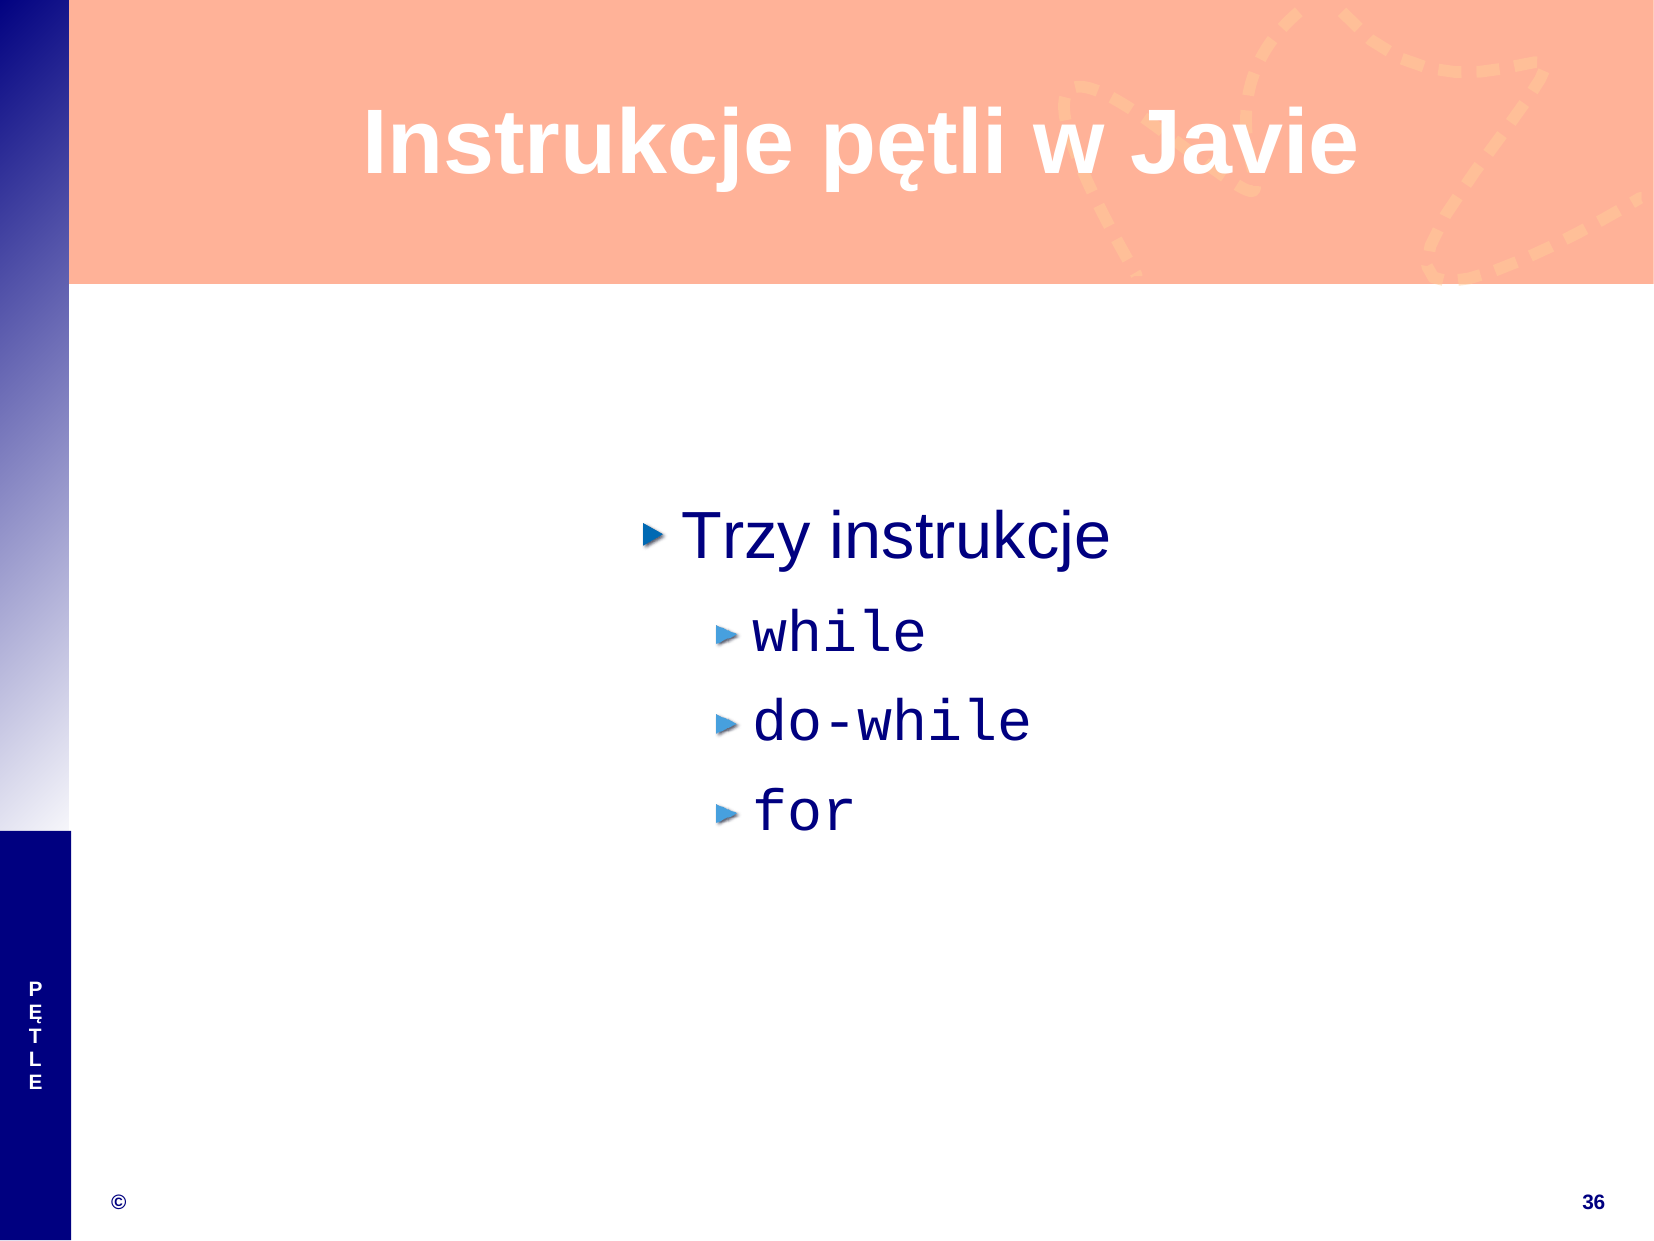

# Instrukcje pętli w Javie
Trzy instrukcje
while
do-while
for
P
Ę
T
L
E